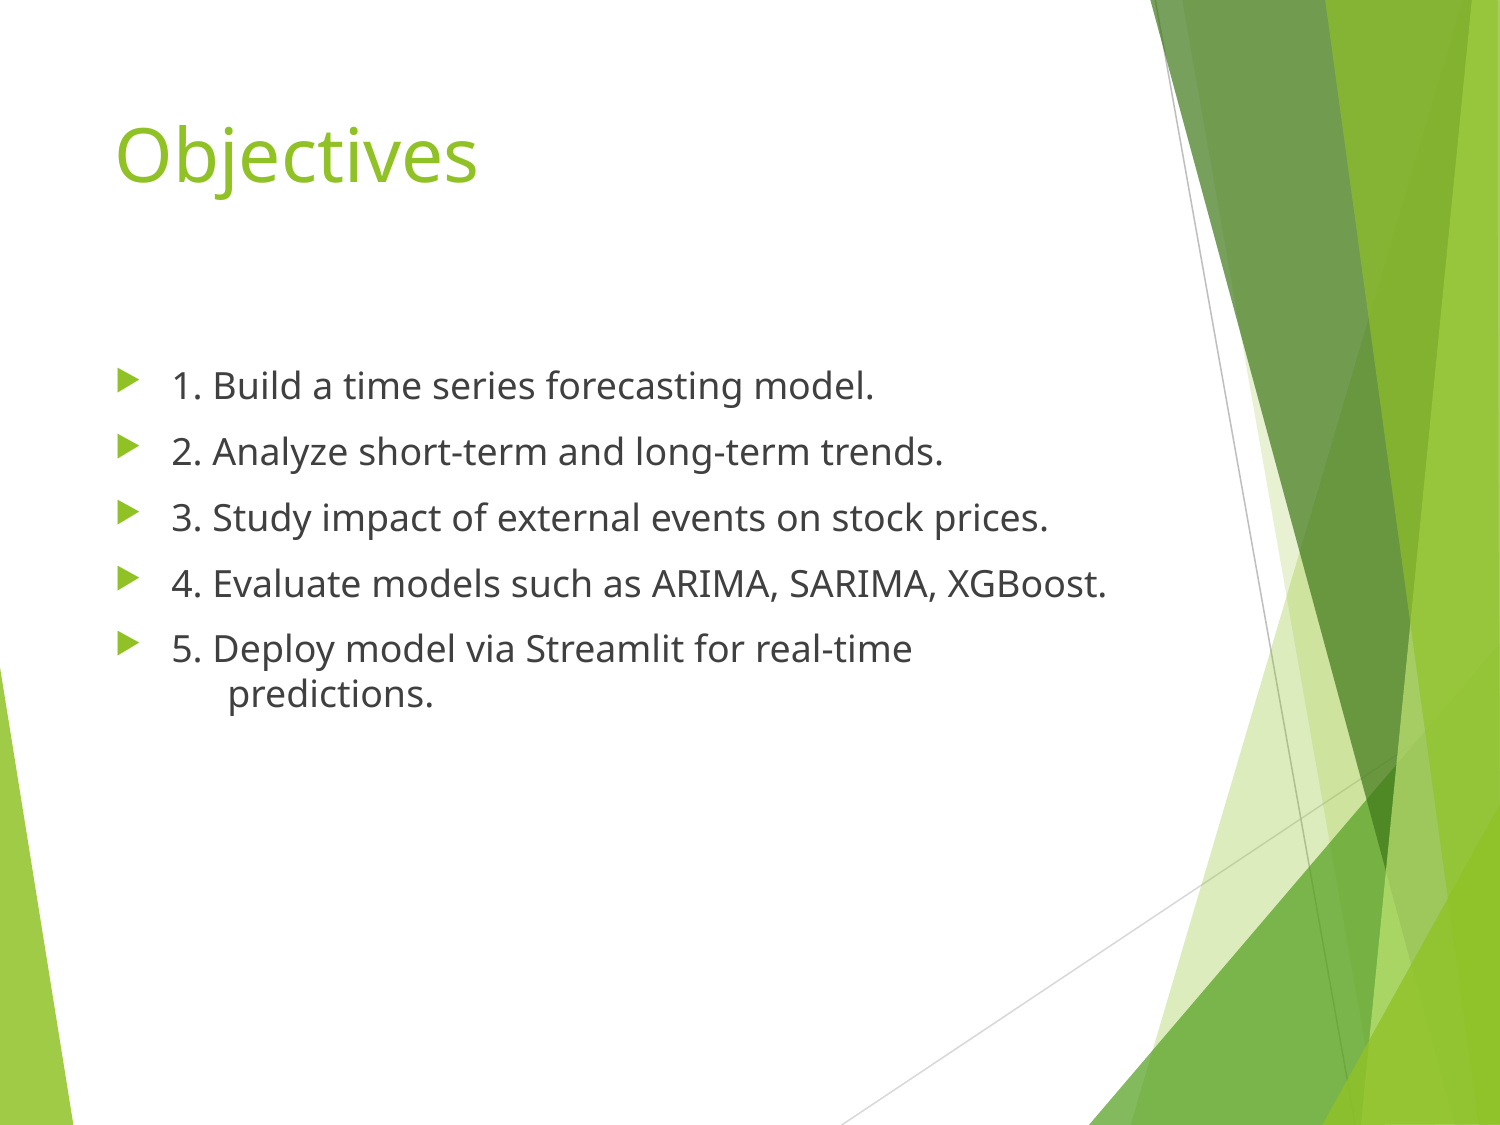

# Objectives
1. Build a time series forecasting model.
2. Analyze short-term and long-term trends.
3. Study impact of external events on stock prices.
4. Evaluate models such as ARIMA, SARIMA, XGBoost.
5. Deploy model via Streamlit for real-time predictions.